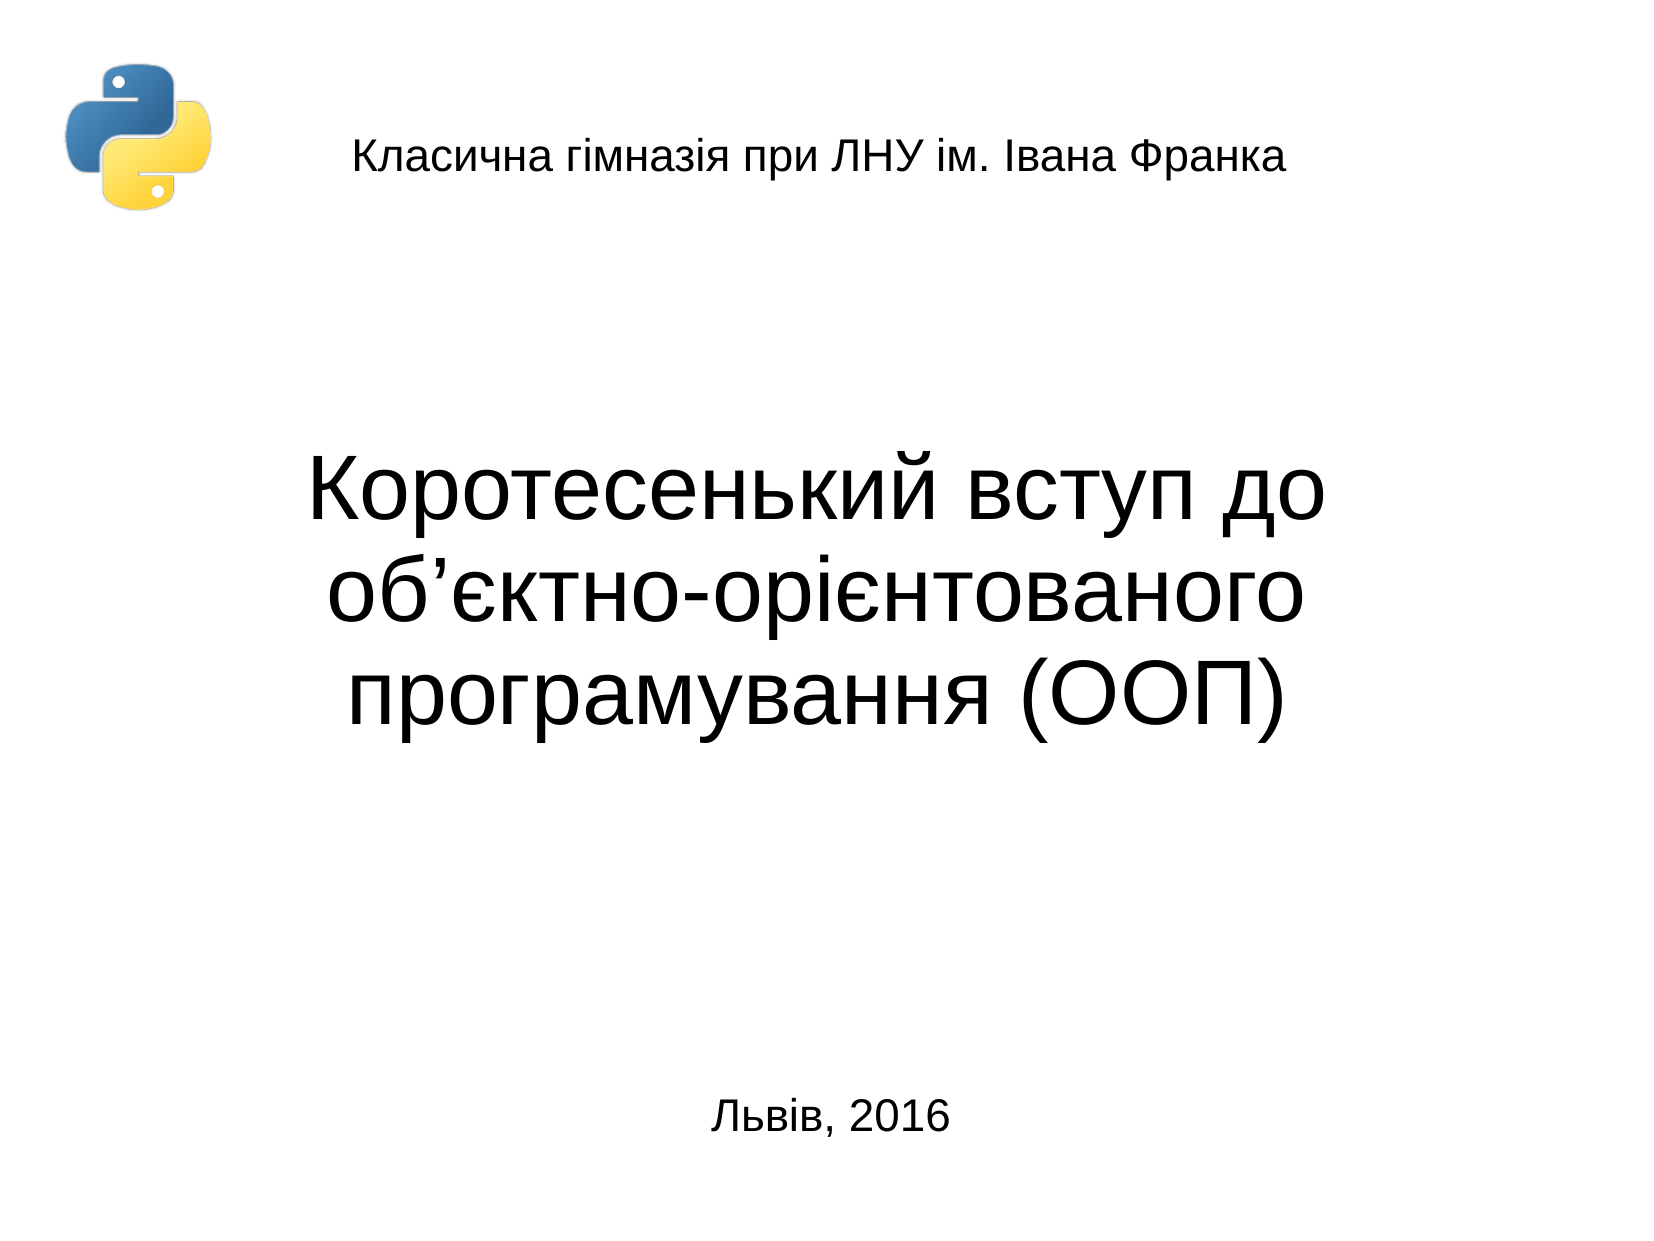

Класична гімназія при ЛНУ ім. Івана Франка
# Коротесенький вступ до об’єктно-орієнтованого програмування (ООП)
Львів, 2016